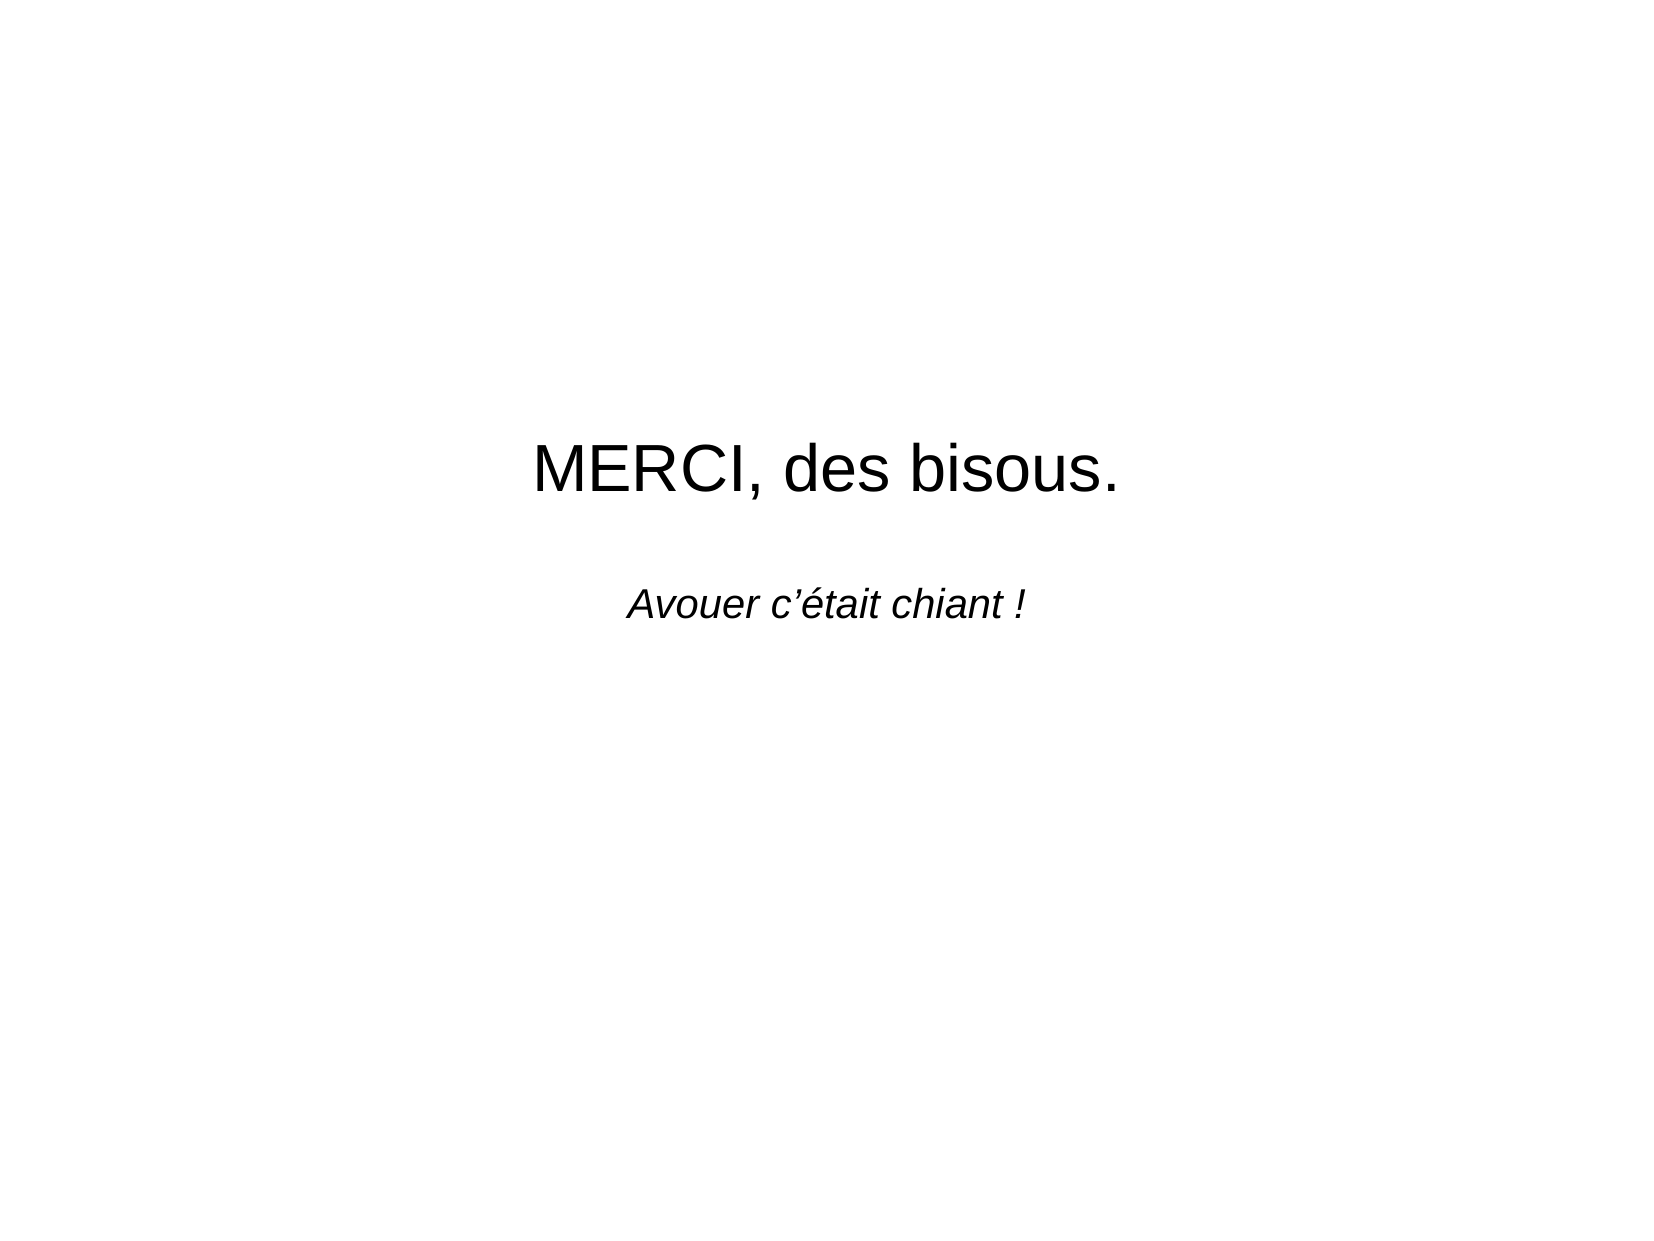

# MERCI, des bisous. Avouer c’était chiant !